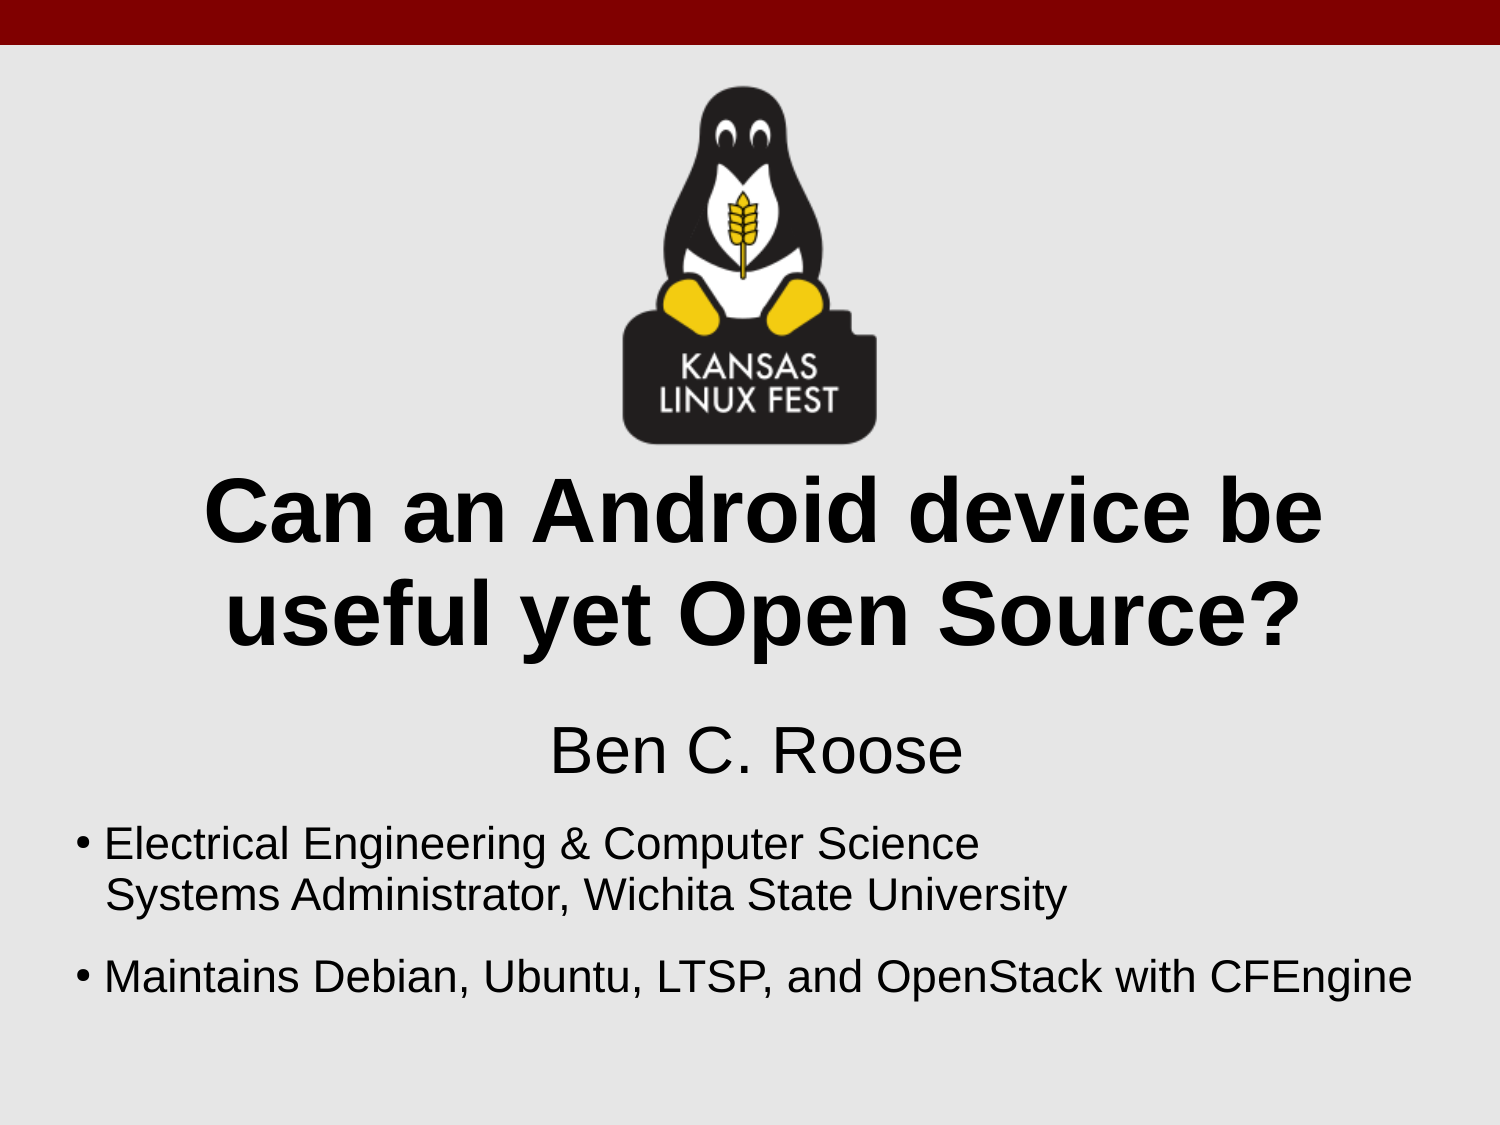

# Can an Android device be useful yet Open Source?
Ben C. Roose
 Electrical Engineering & Computer Science
Systems Administrator, Wichita State University
 Maintains Debian, Ubuntu, LTSP, and OpenStack with CFEngine